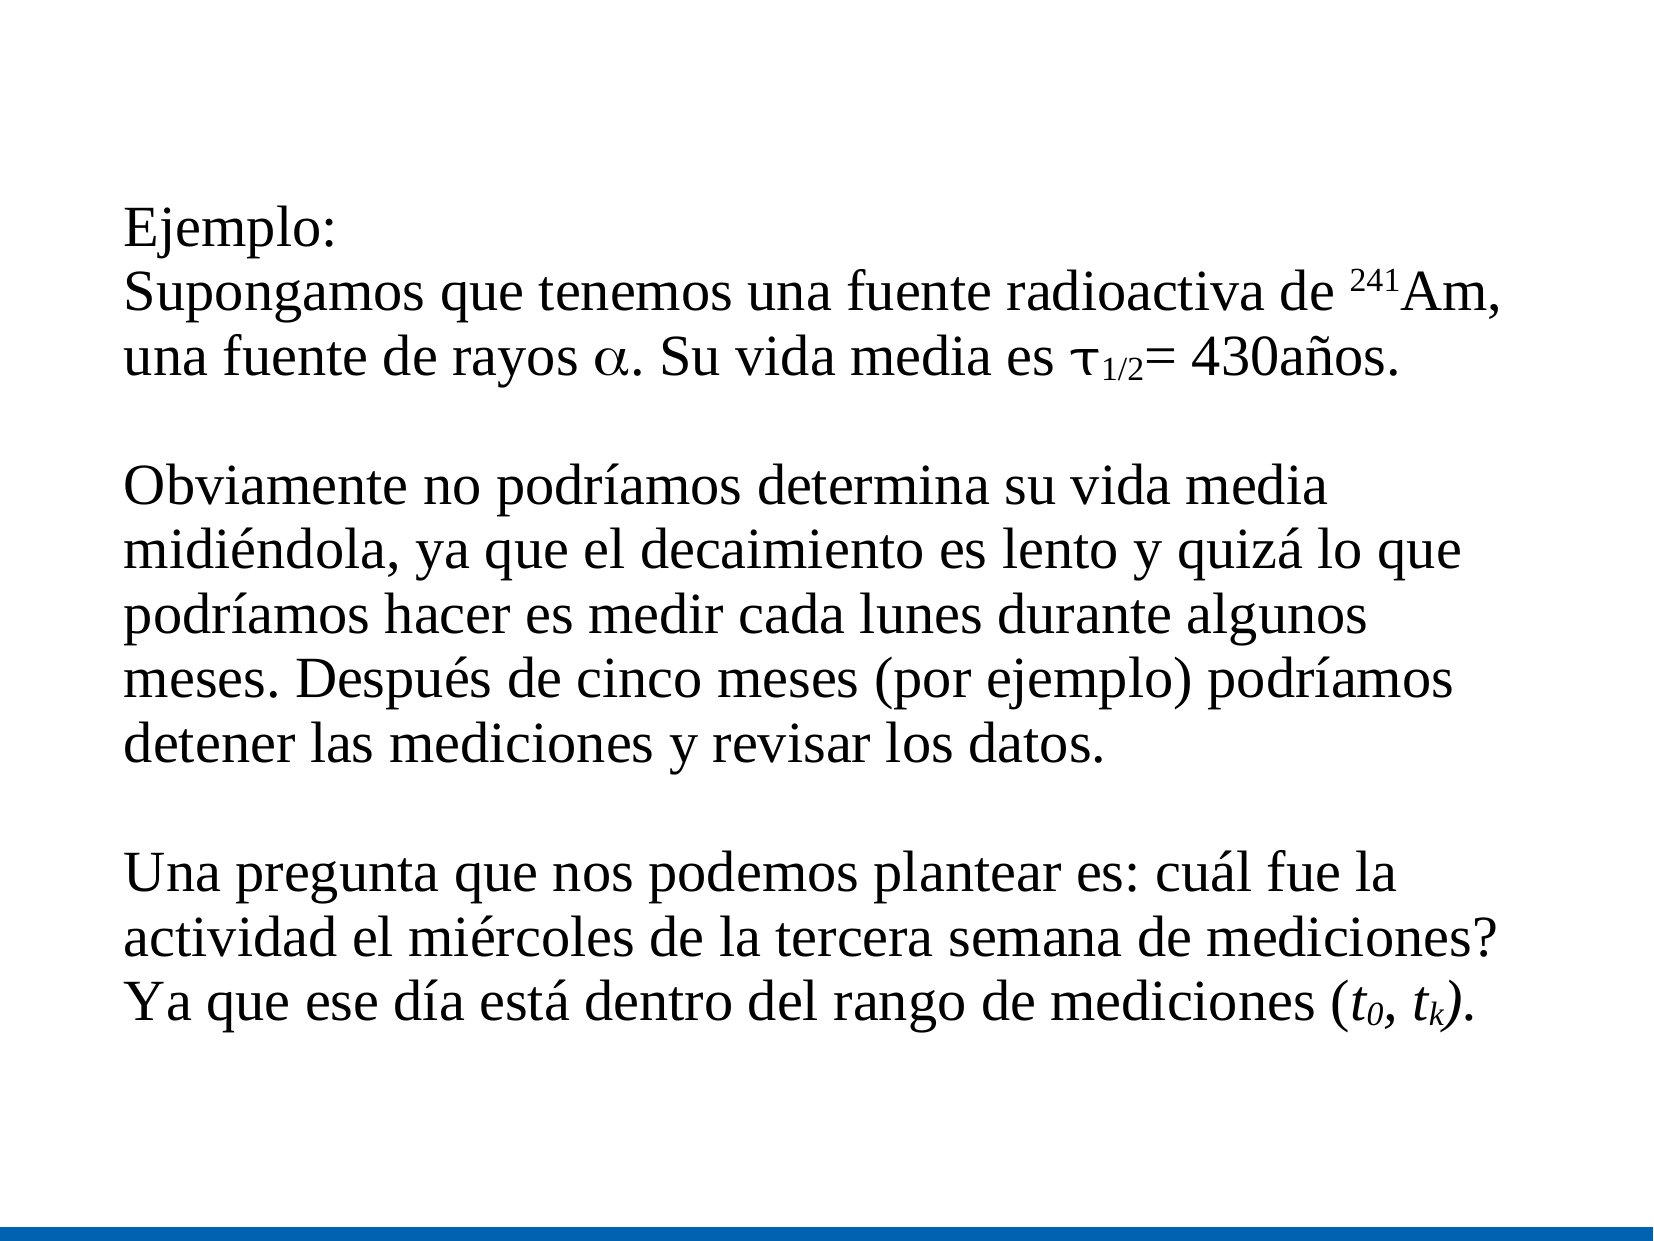

# Ejemplo:
Supongamos que tenemos una fuente radioactiva de 241Am, una fuente de rayos . Su vida media es 1/2= 430años.
Obviamente no podríamos determina su vida media midiéndola, ya que el decaimiento es lento y quizá lo que podríamos hacer es medir cada lunes durante algunos meses. Después de cinco meses (por ejemplo) podríamos detener las mediciones y revisar los datos.
Una pregunta que nos podemos plantear es: cuál fue la actividad el miércoles de la tercera semana de mediciones? Ya que ese día está dentro del rango de mediciones (t0, tk).